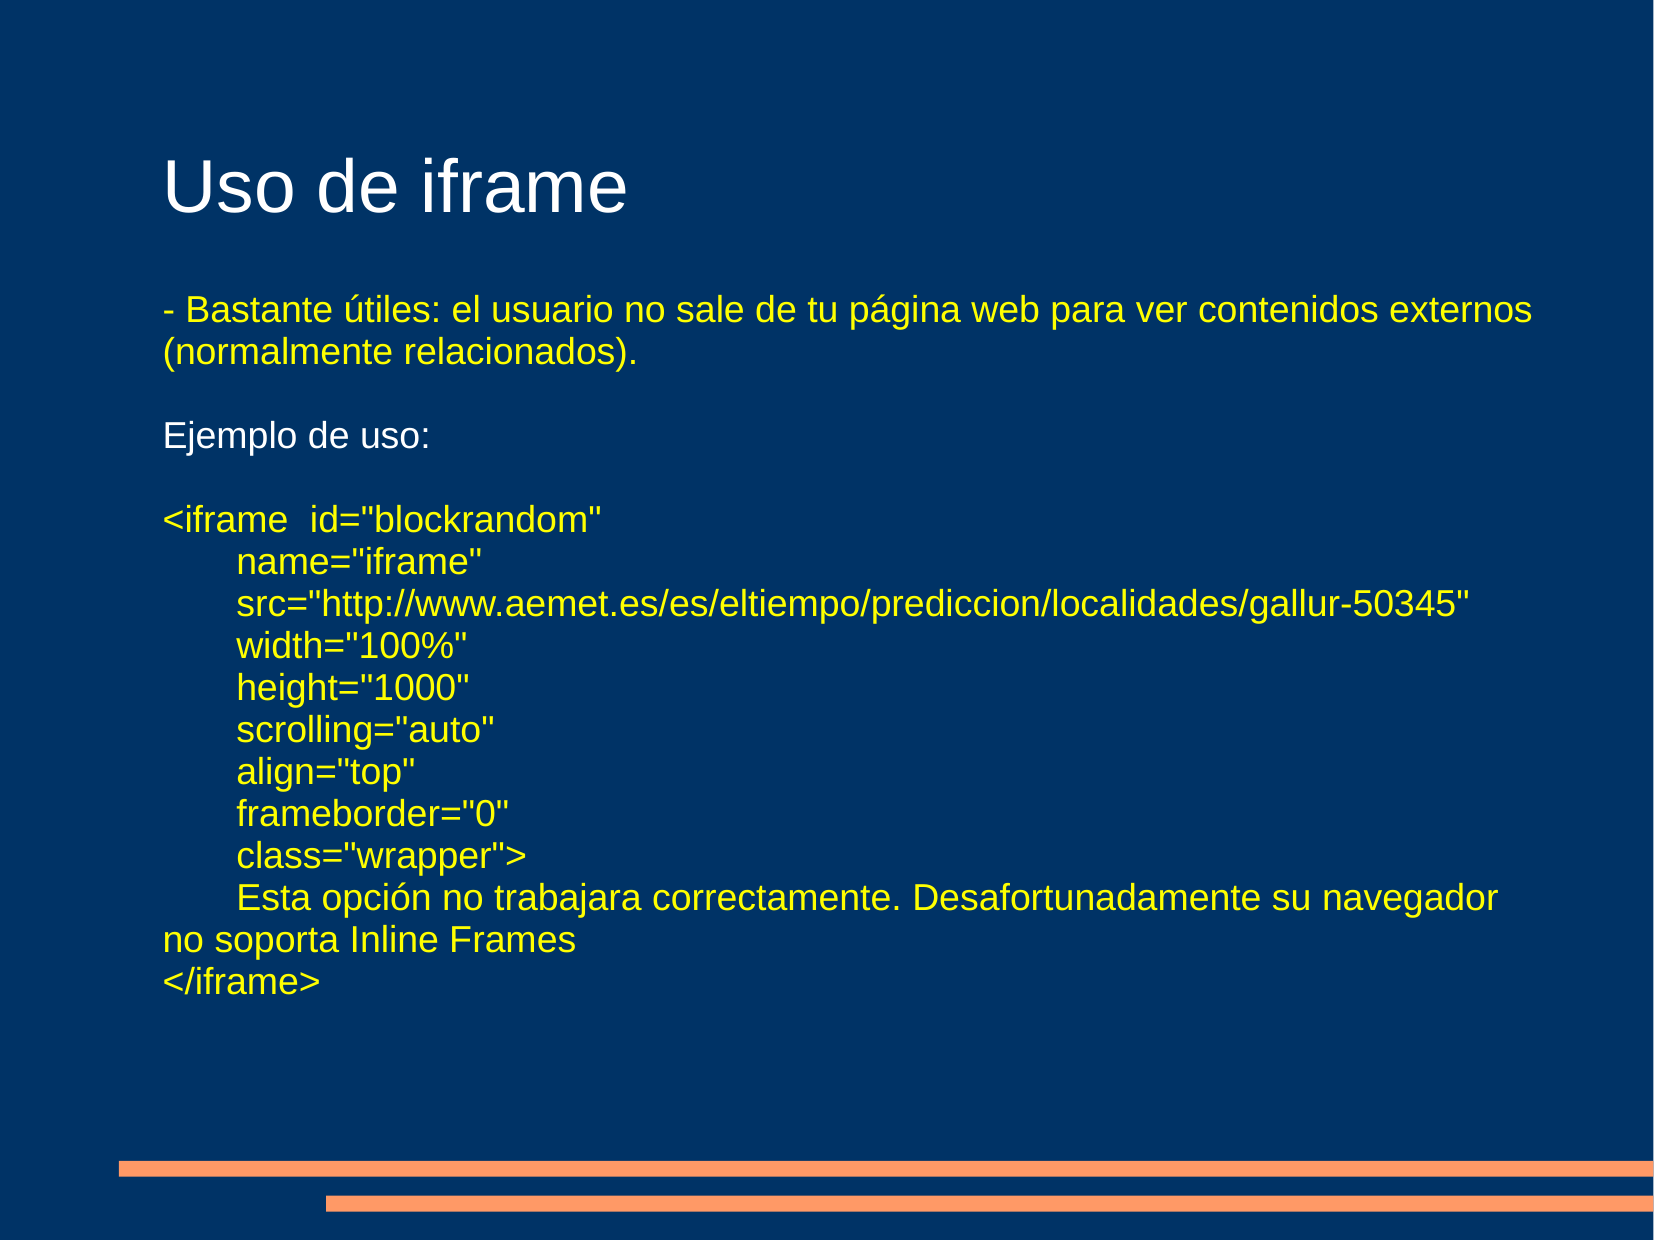

Uso de iframe
- Bastante útiles: el usuario no sale de tu página web para ver contenidos externos (normalmente relacionados).
Ejemplo de uso:
<iframe 	id="blockrandom"
	name="iframe"
	src="http://www.aemet.es/es/eltiempo/prediccion/localidades/gallur-50345"
	width="100%"
	height="1000"
	scrolling="auto"
	align="top"
	frameborder="0"
	class="wrapper">
	Esta opción no trabajara correctamente. Desafortunadamente su navegador no soporta Inline Frames
</iframe>